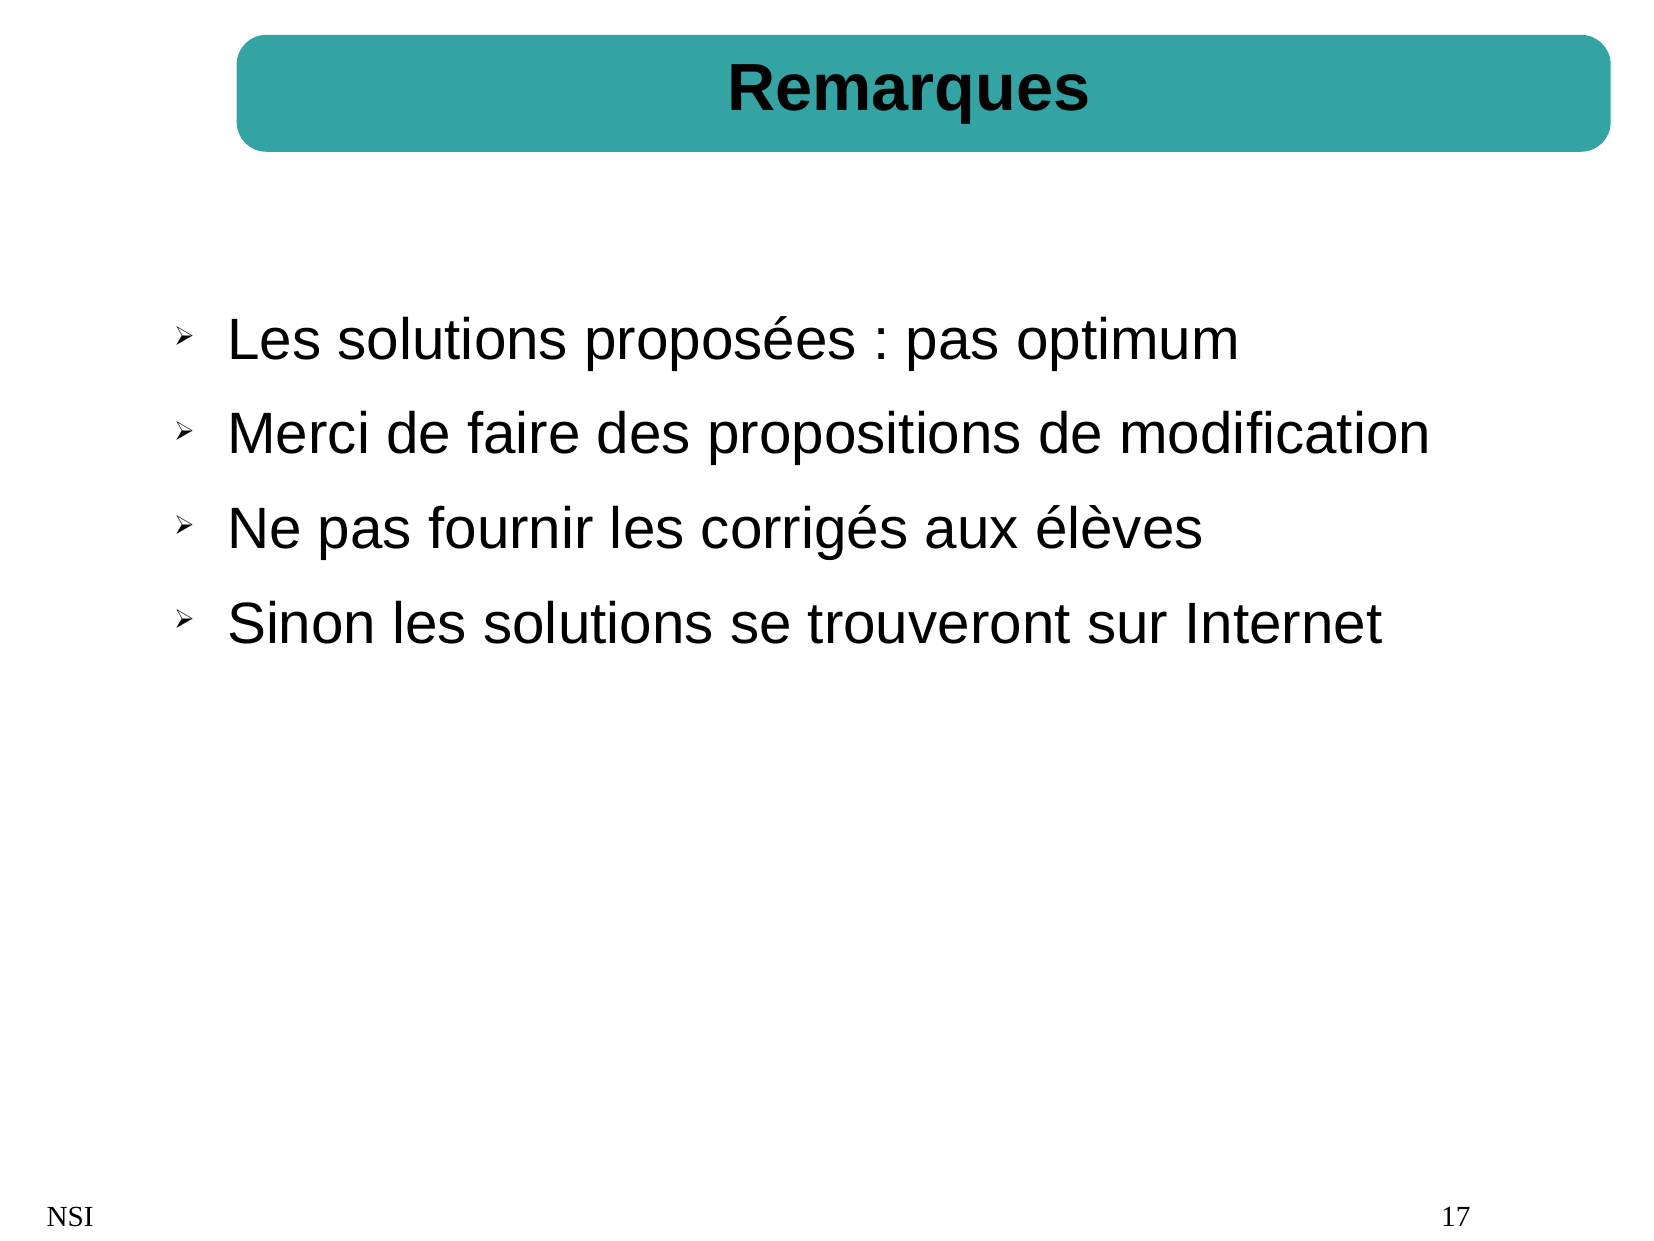

# Remarques
Les solutions proposées : pas optimum
Merci de faire des propositions de modification
Ne pas fournir les corrigés aux élèves
Sinon les solutions se trouveront sur Internet